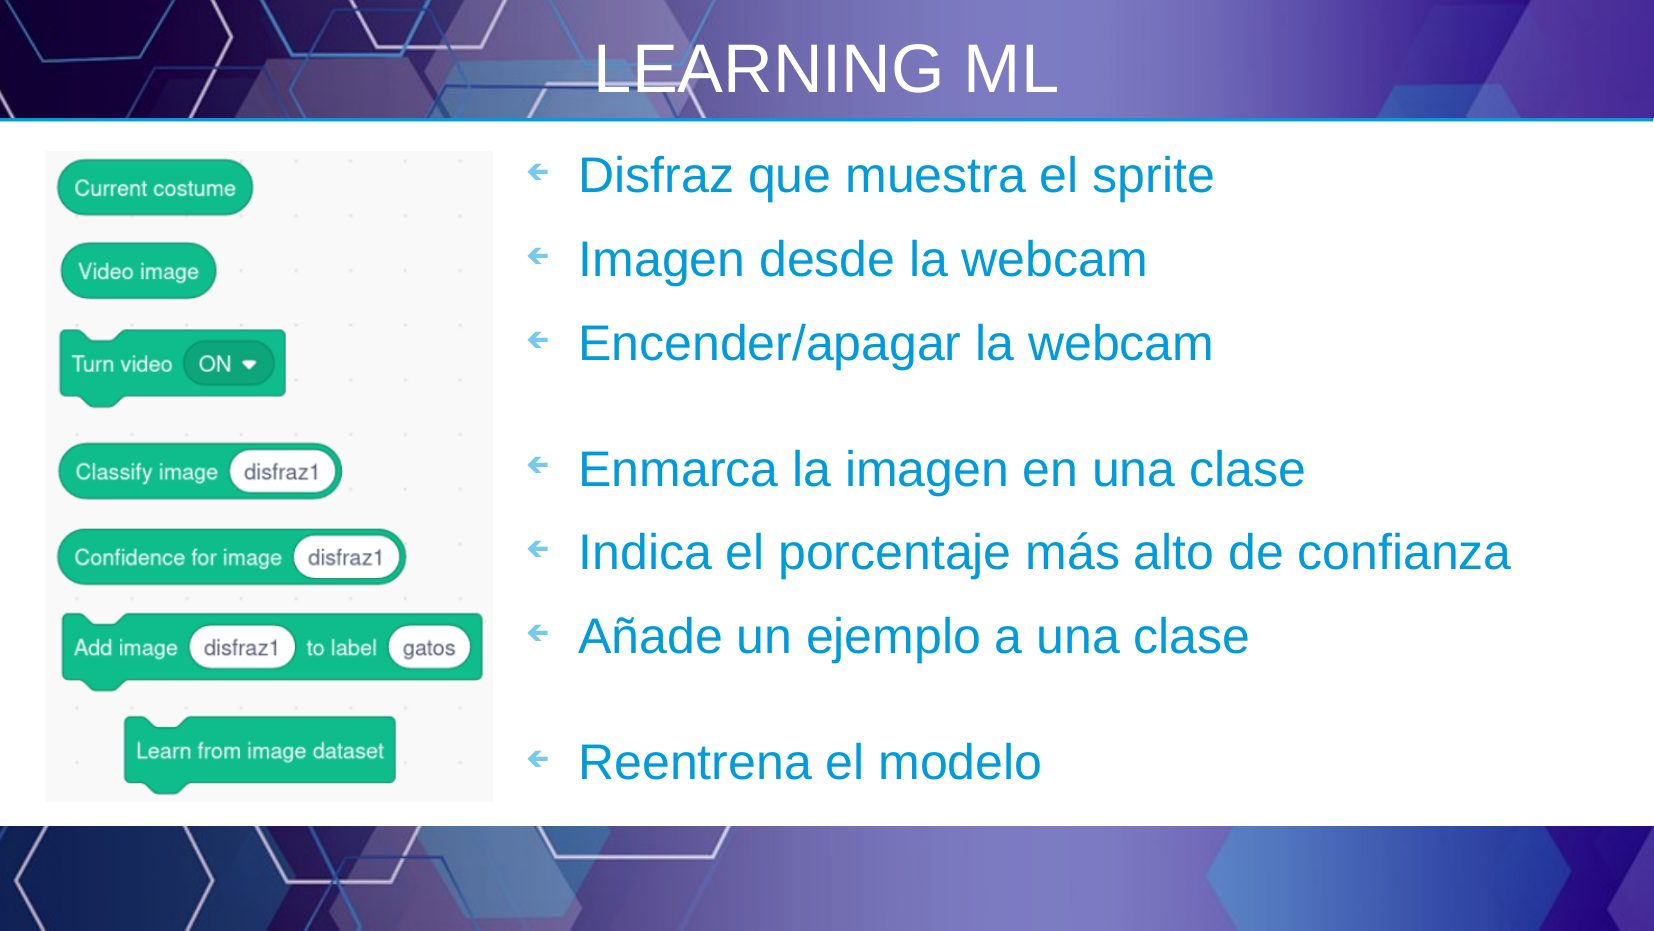

# LEARNING ML
Disfraz que muestra el sprite
Imagen desde la webcam
Encender/apagar la webcam
Enmarca la imagen en una clase
Indica el porcentaje más alto de confianza
Añade un ejemplo a una clase
Reentrena el modelo
17